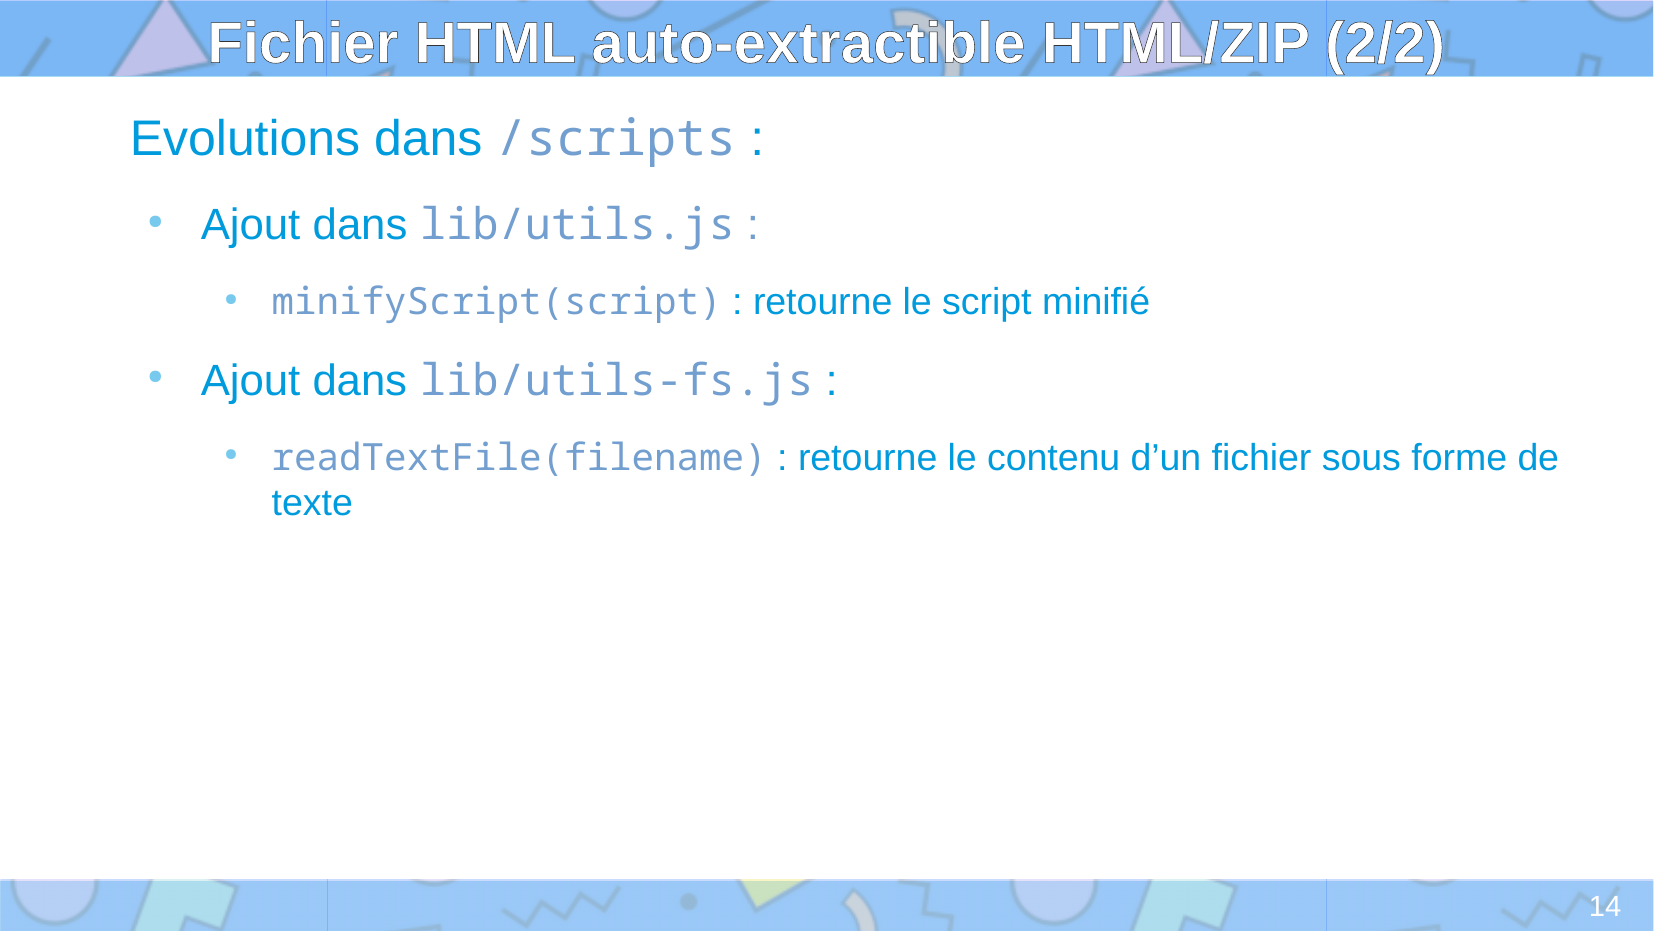

# Fichier HTML auto-extractible HTML/ZIP (2/2)
Evolutions dans /scripts :
Ajout dans lib/utils.js :
minifyScript(script) : retourne le script minifié
Ajout dans lib/utils-fs.js :
readTextFile(filename) : retourne le contenu d’un fichier sous forme de texte
14